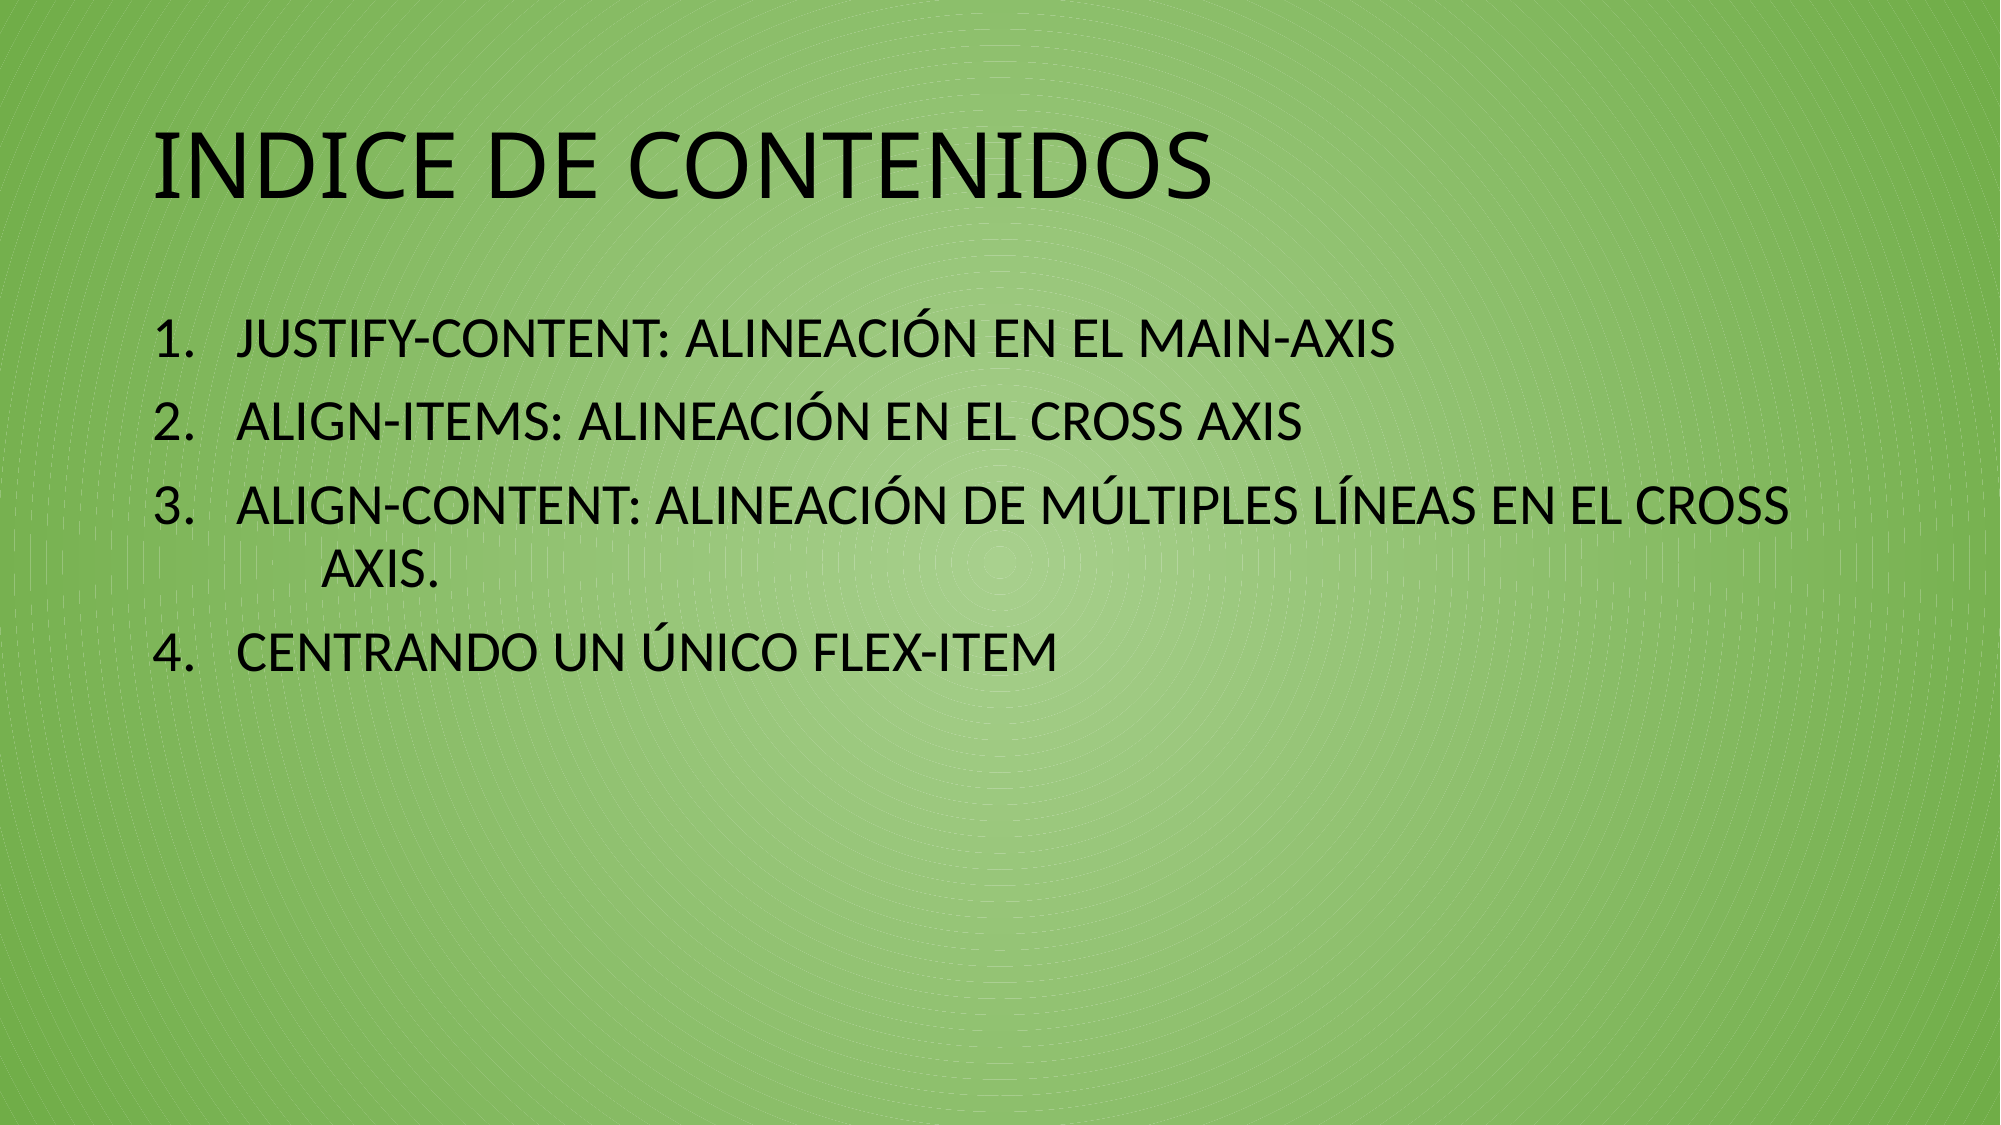

# INDICE DE CONTENIDOS
JUSTIFY-CONTENT: ALINEACIÓN EN EL MAIN-AXIS
ALIGN-ITEMS: ALINEACIÓN EN EL CROSS AXIS
ALIGN-CONTENT: ALINEACIÓN DE MÚLTIPLES LÍNEAS EN EL CROSS AXIS.
CENTRANDO UN ÚNICO FLEX-ITEM